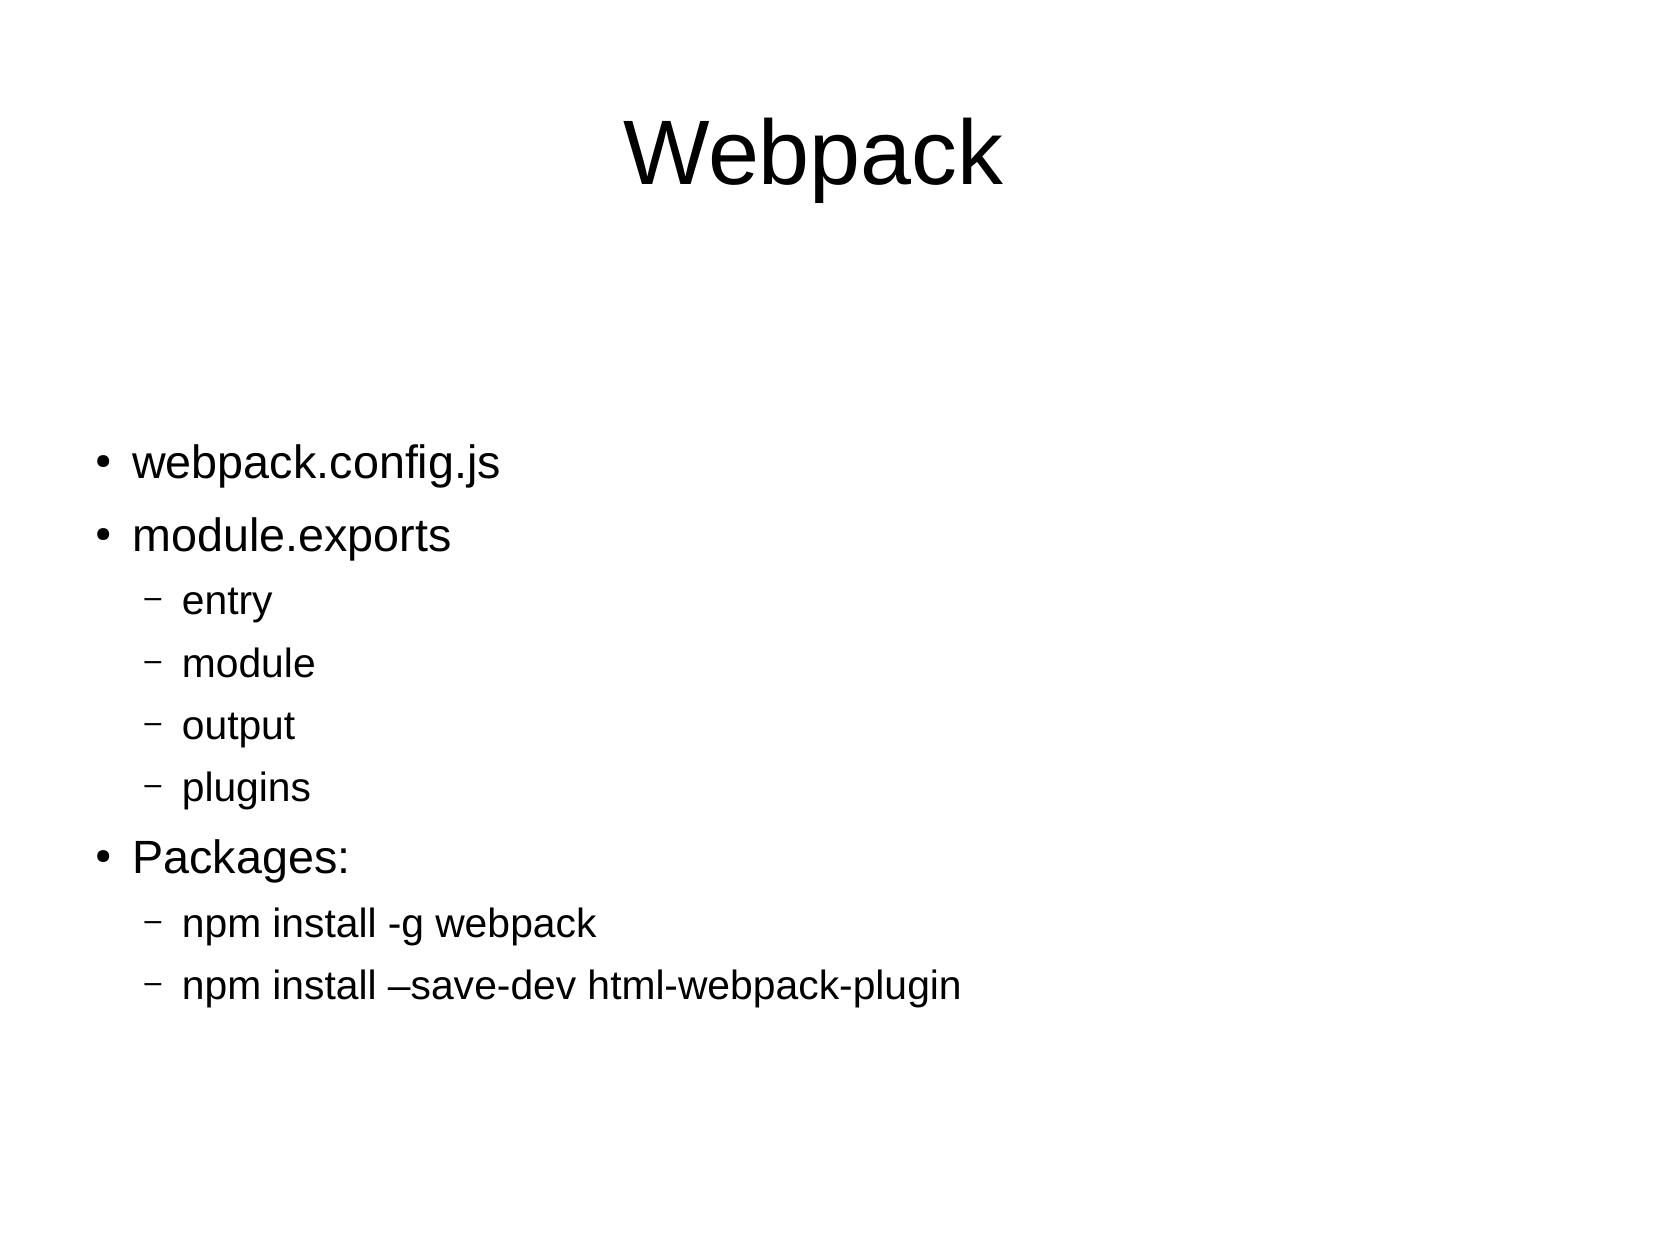

# Webpack
webpack.config.js
module.exports
entry
module
output
plugins
Packages:
npm install -g webpack
npm install –save-dev html-webpack-plugin